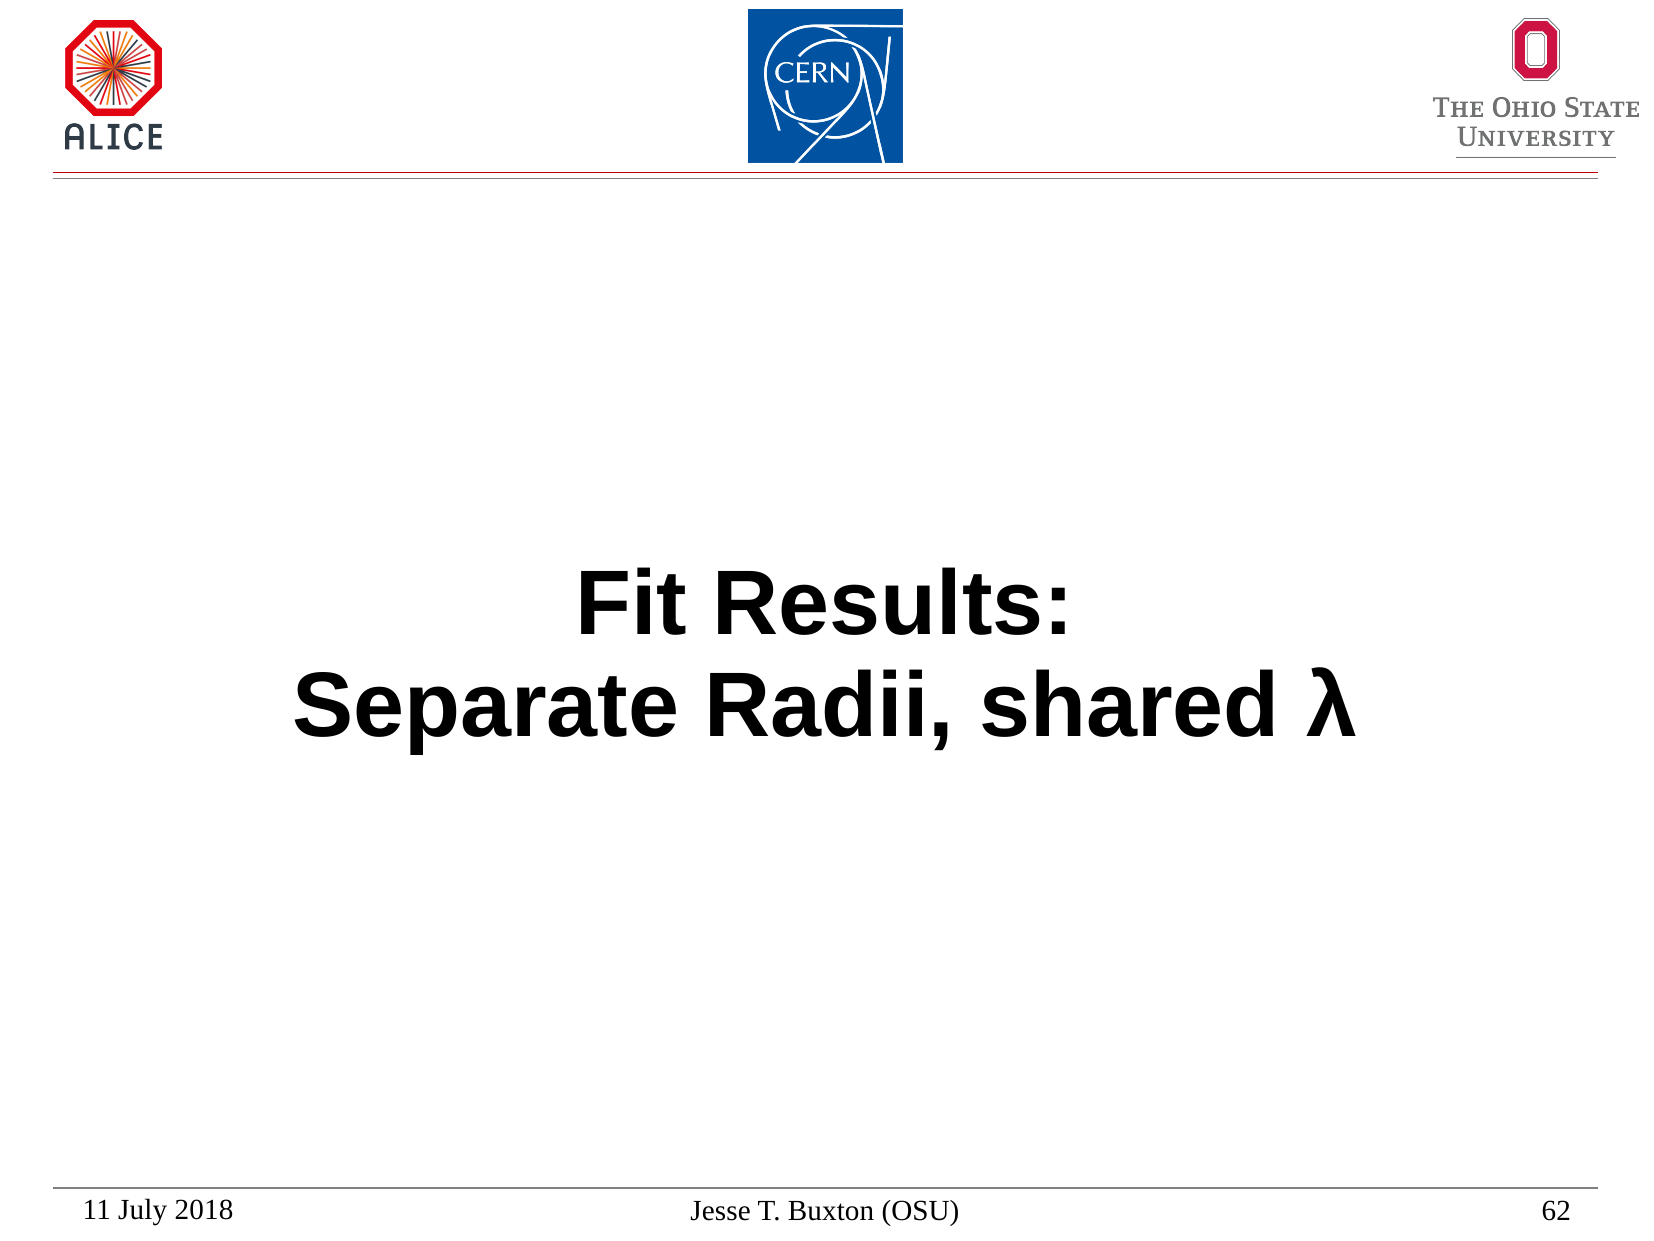

# Fit Results: Separate Radii, shared λ
11 July 2018
Jesse T. Buxton (OSU)
62